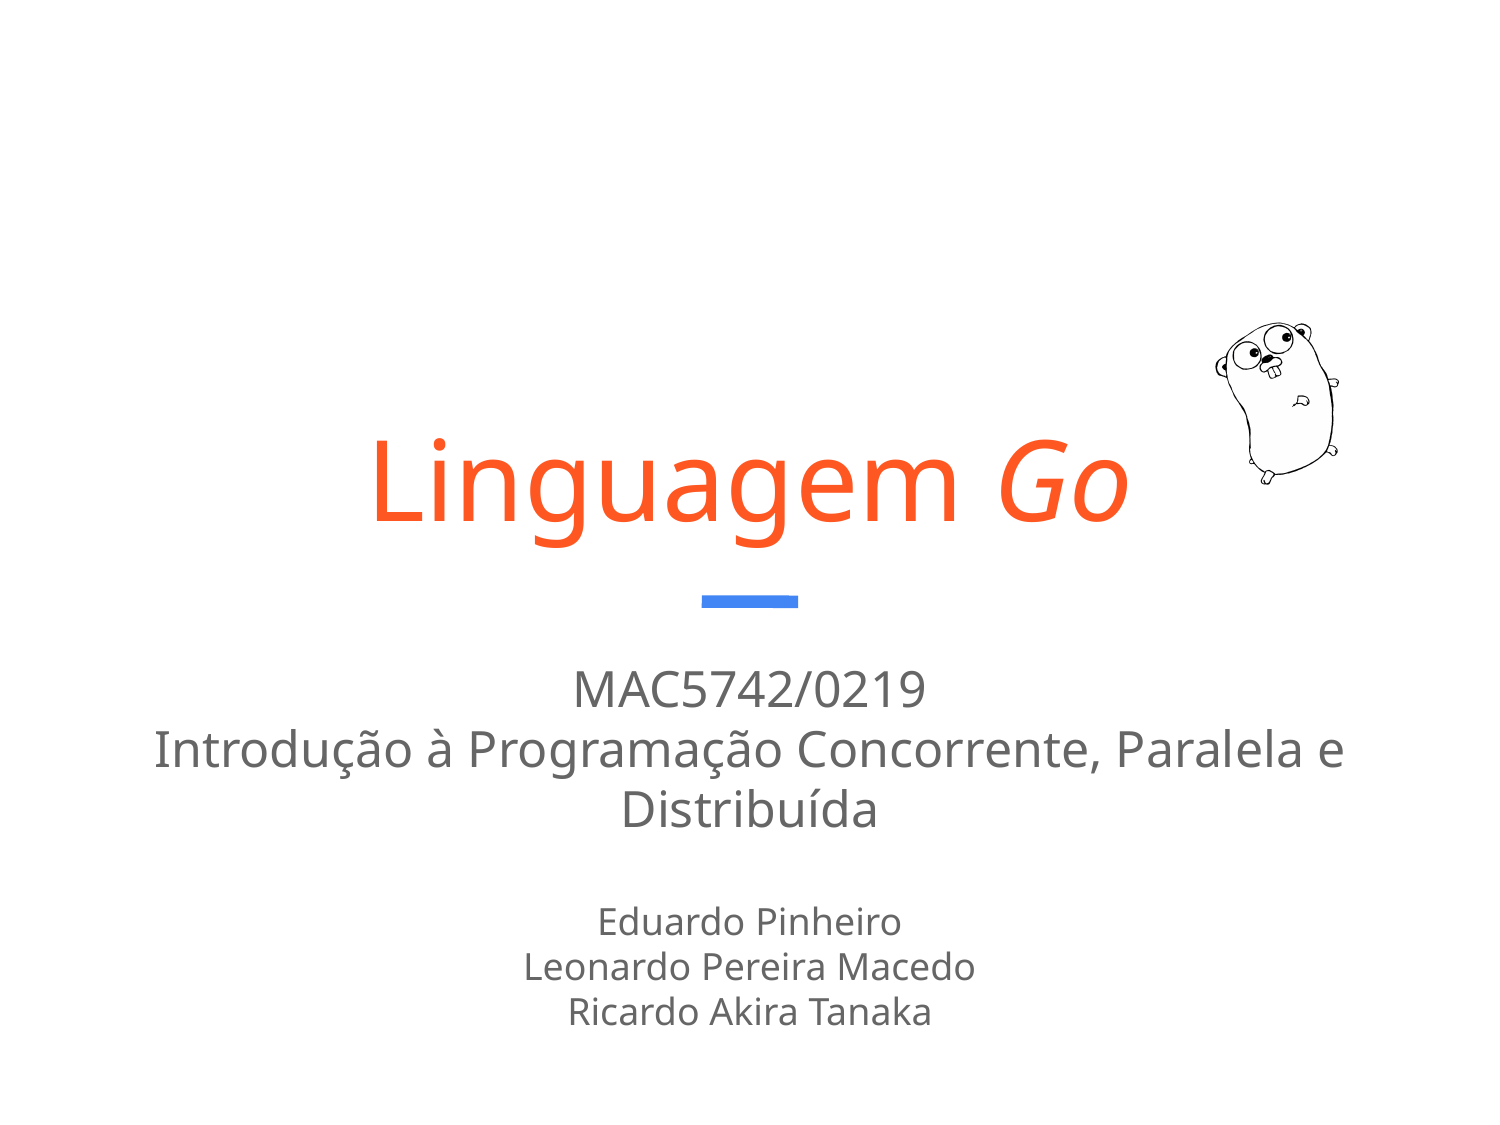

# Linguagem Go
MAC5742/0219
Introdução à Programação Concorrente, Paralela e Distribuída
Eduardo Pinheiro
Leonardo Pereira Macedo
Ricardo Akira Tanaka